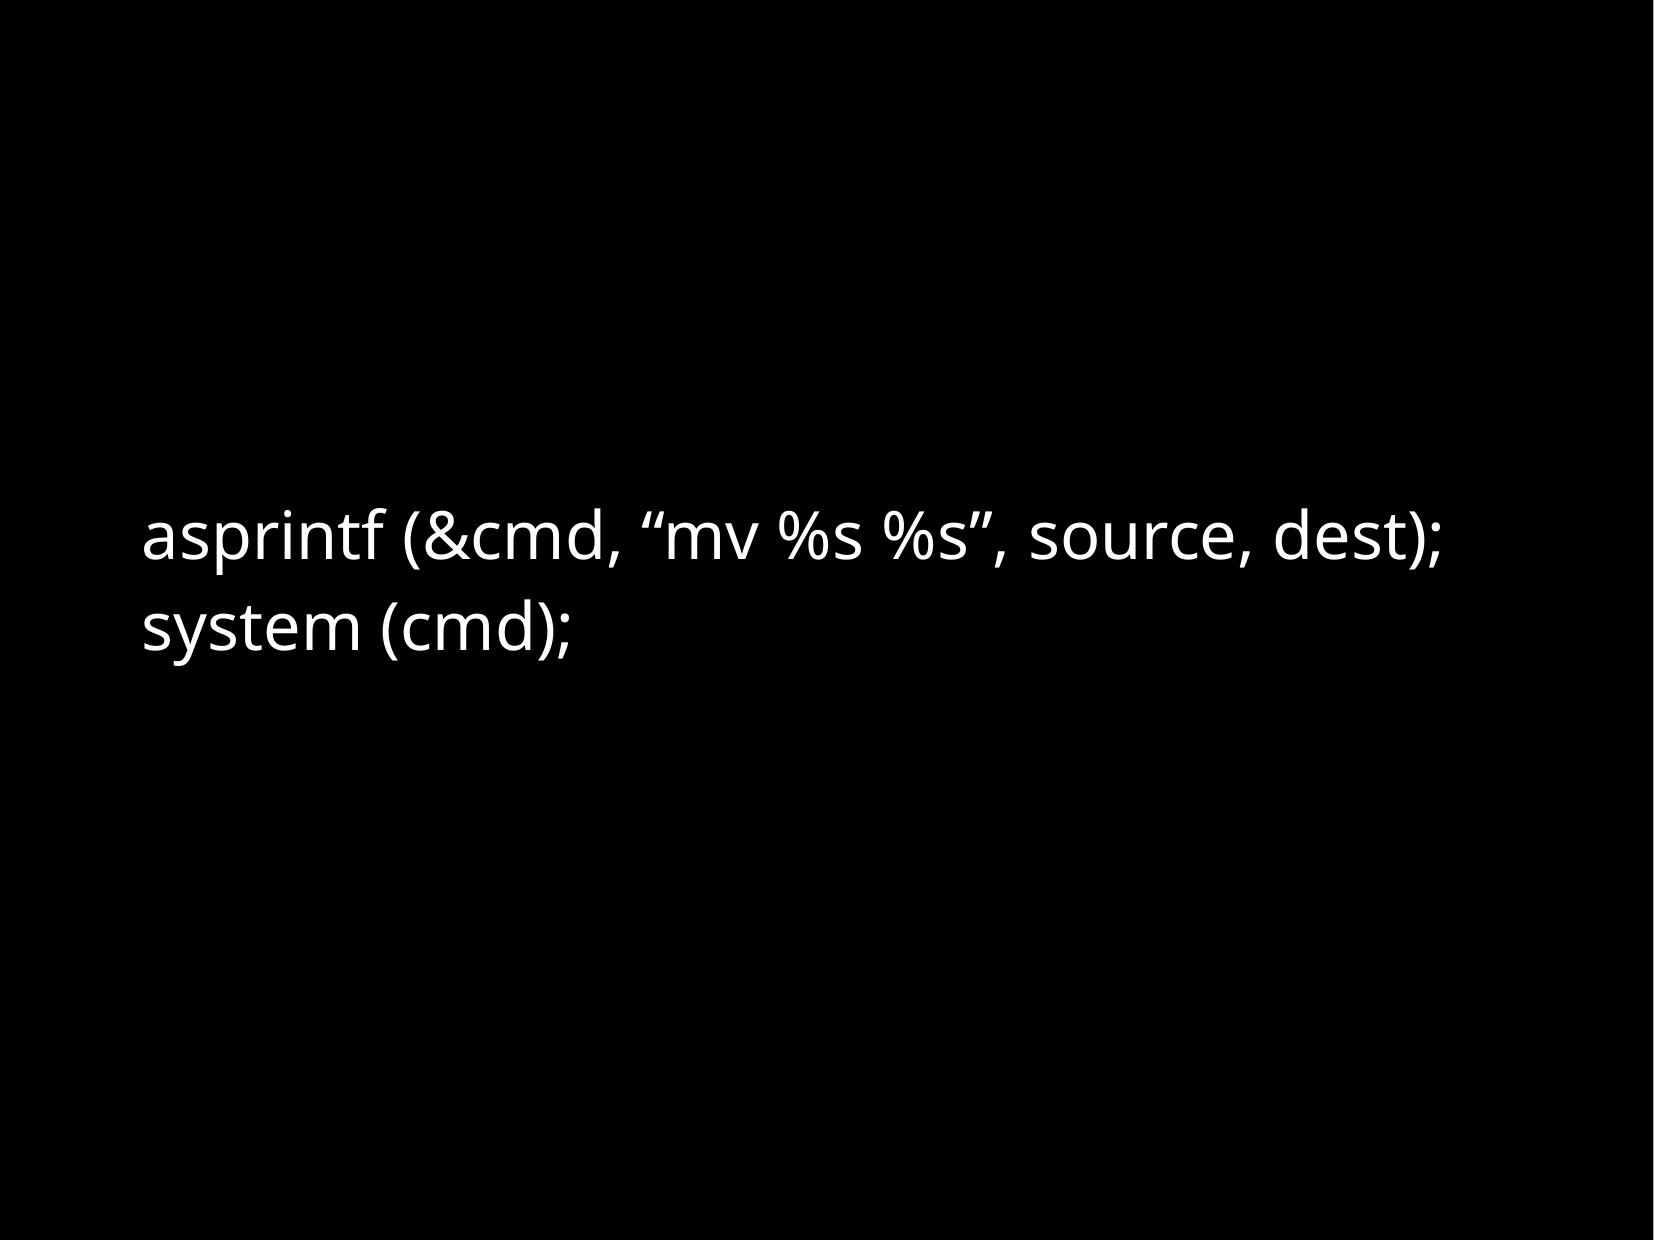

# asprintf (&cmd, “mv %s %s”, source, dest);
system (cmd);